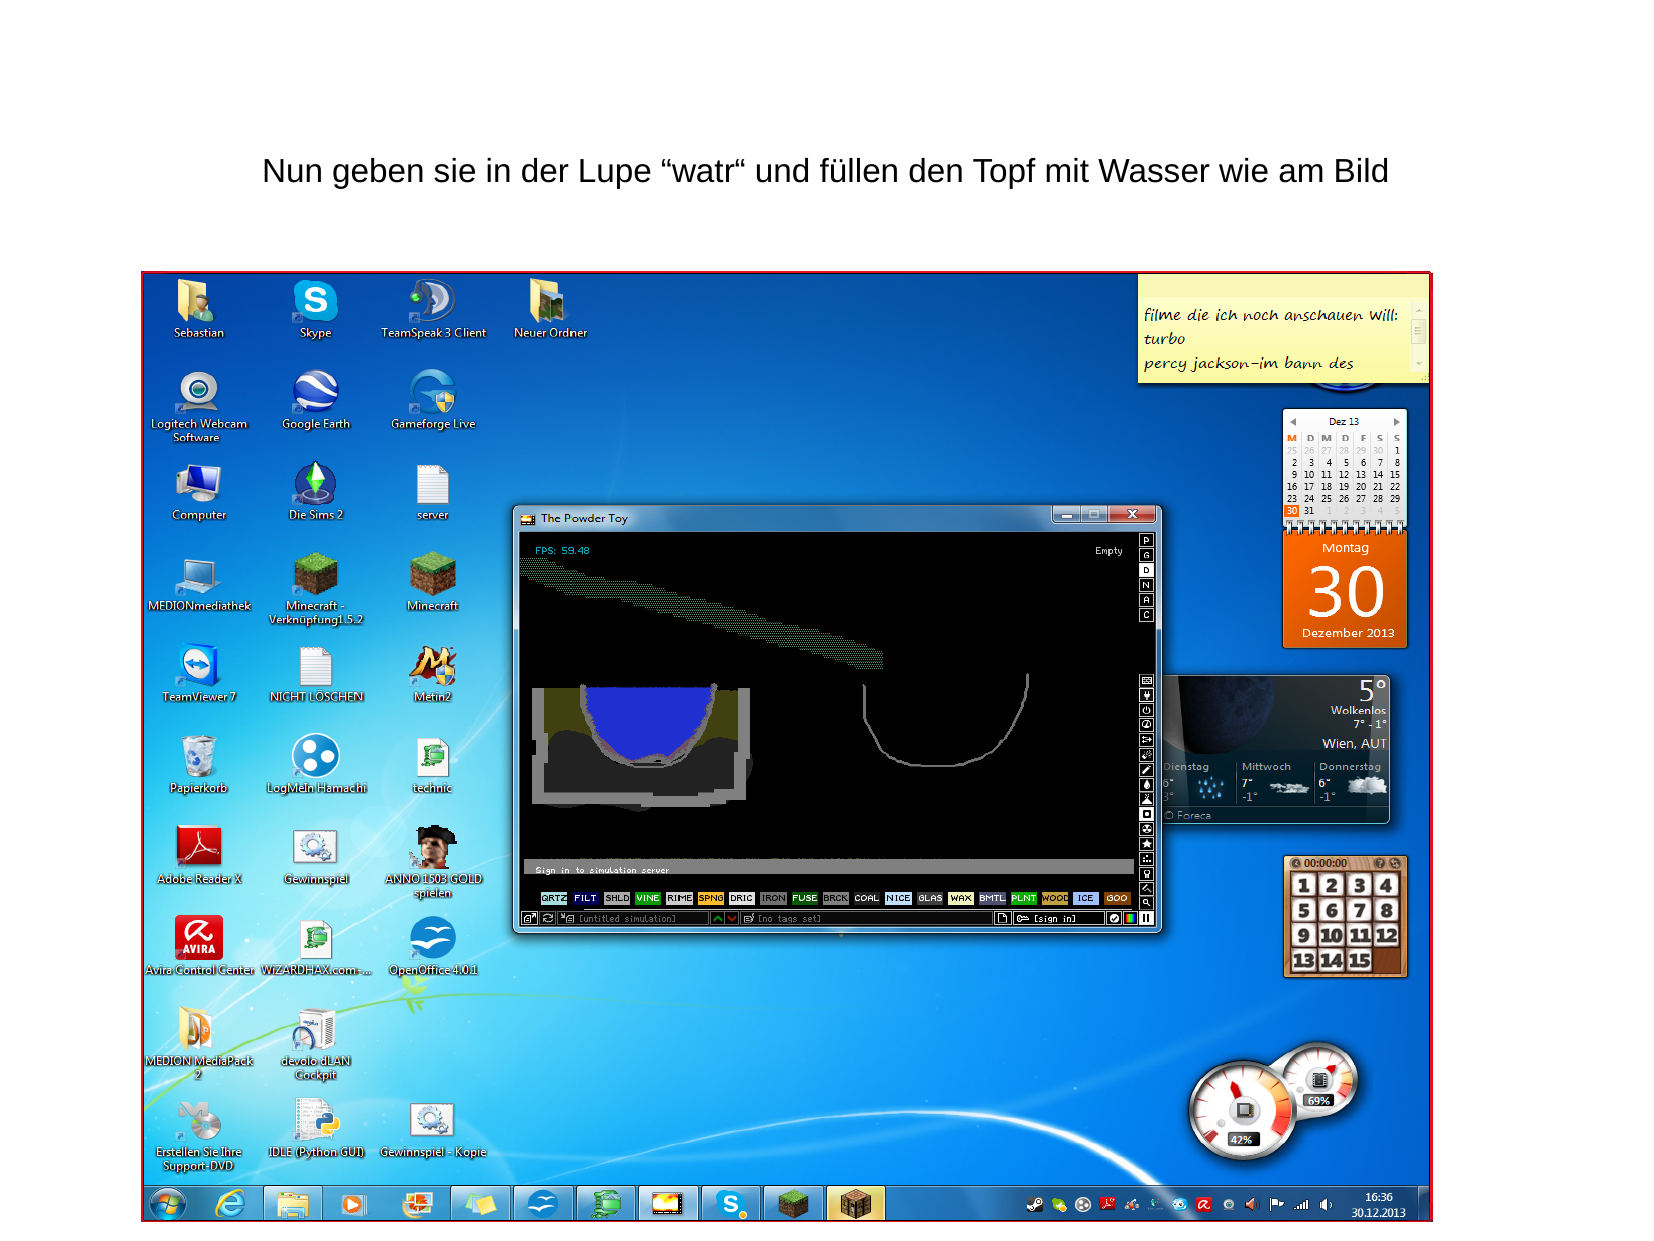

# Nun geben sie in der Lupe “watr“ und füllen den Topf mit Wasser wie am Bild